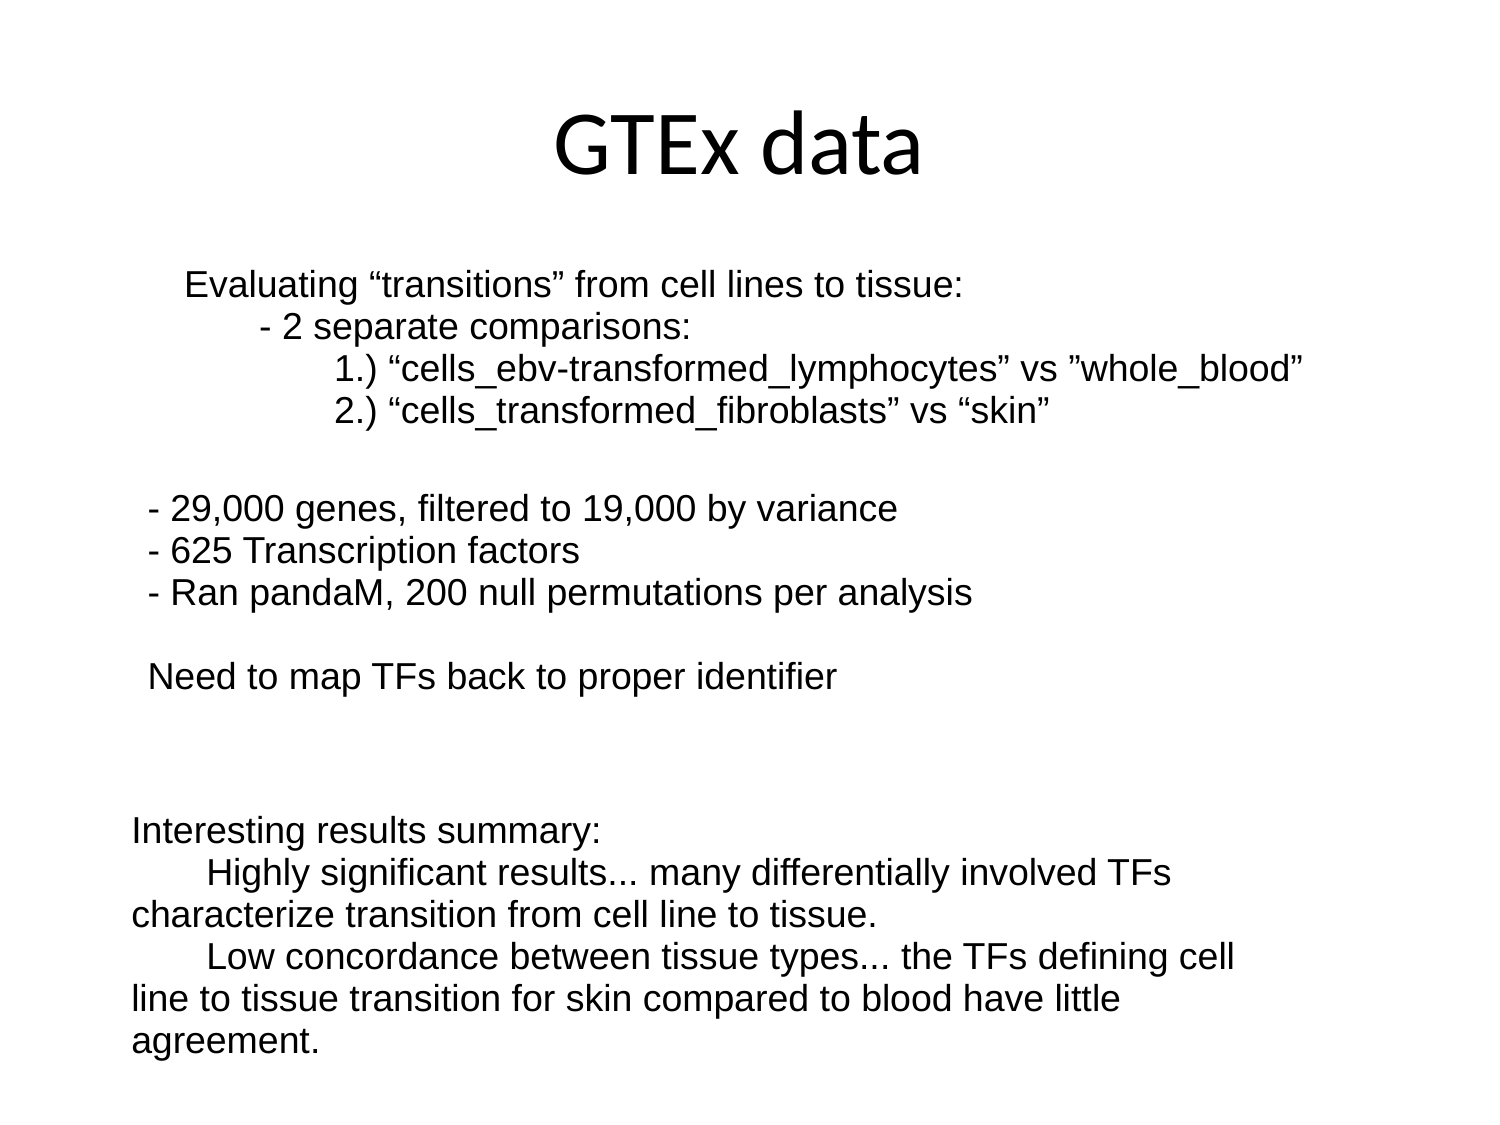

# GTEx data
Evaluating “transitions” from cell lines to tissue:
	- 2 separate comparisons:
		1.) “cells_ebv-transformed_lymphocytes” vs ”whole_blood”
		2.) “cells_transformed_fibroblasts” vs “skin”
- 29,000 genes, filtered to 19,000 by variance
- 625 Transcription factors
- Ran pandaM, 200 null permutations per analysis
Need to map TFs back to proper identifier
Interesting results summary:
	Highly significant results... many differentially involved TFs characterize transition from cell line to tissue.
	Low concordance between tissue types... the TFs defining cell line to tissue transition for skin compared to blood have little agreement.